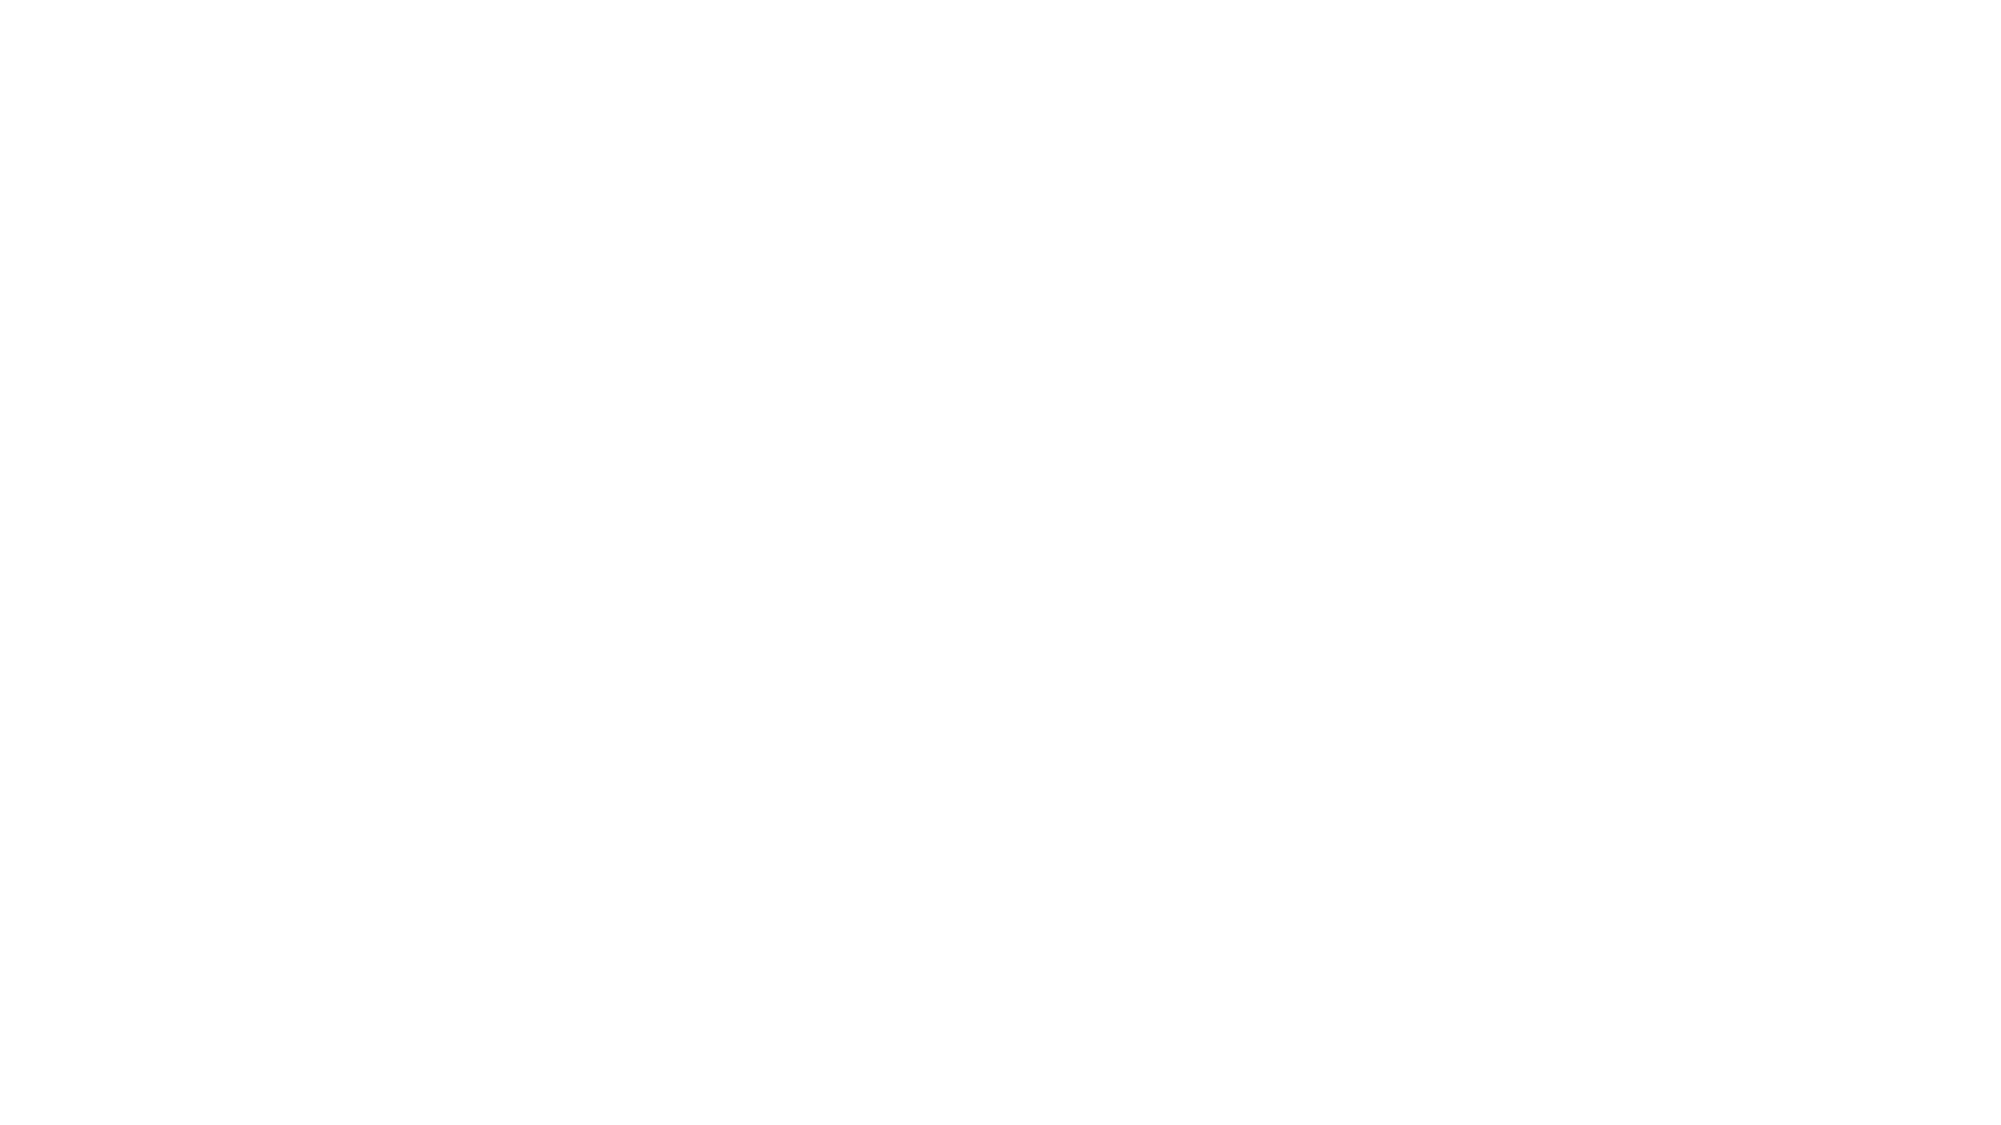

# while(1) { int adc_rd = ADC_Read(0); distance_cm = calculDistanta(adc_rd); lcd_printfxy(0,0,"Distance: %u dm",distance_cm); delay_ms(100); if(distance_cm==1){ OCR1AH = 0x00; OCR1AL = 0x2D; delay_ms(2000); } else { OCR1AH = 0x00; OCR1AL = 0x78; delay_ms(2000); \ } } }